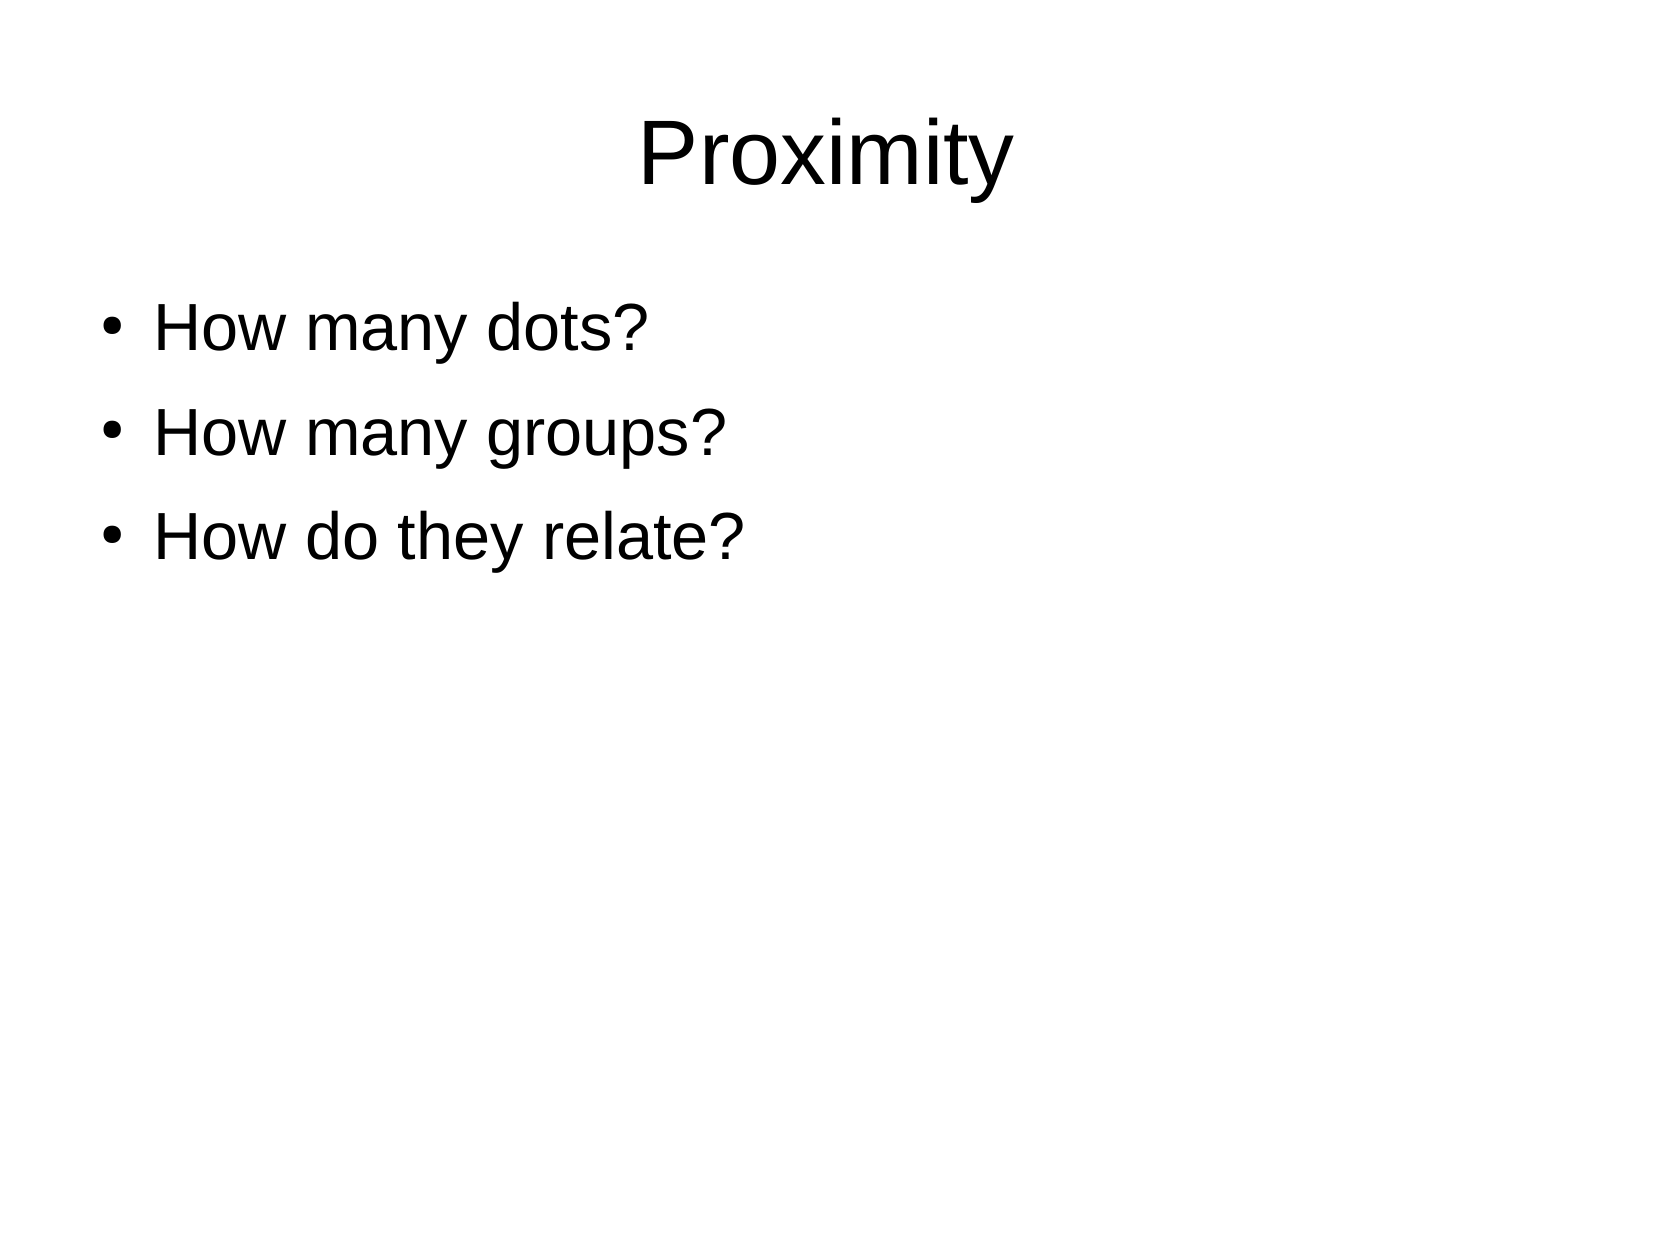

# Proximity
How many dots?
How many groups?
How do they relate?